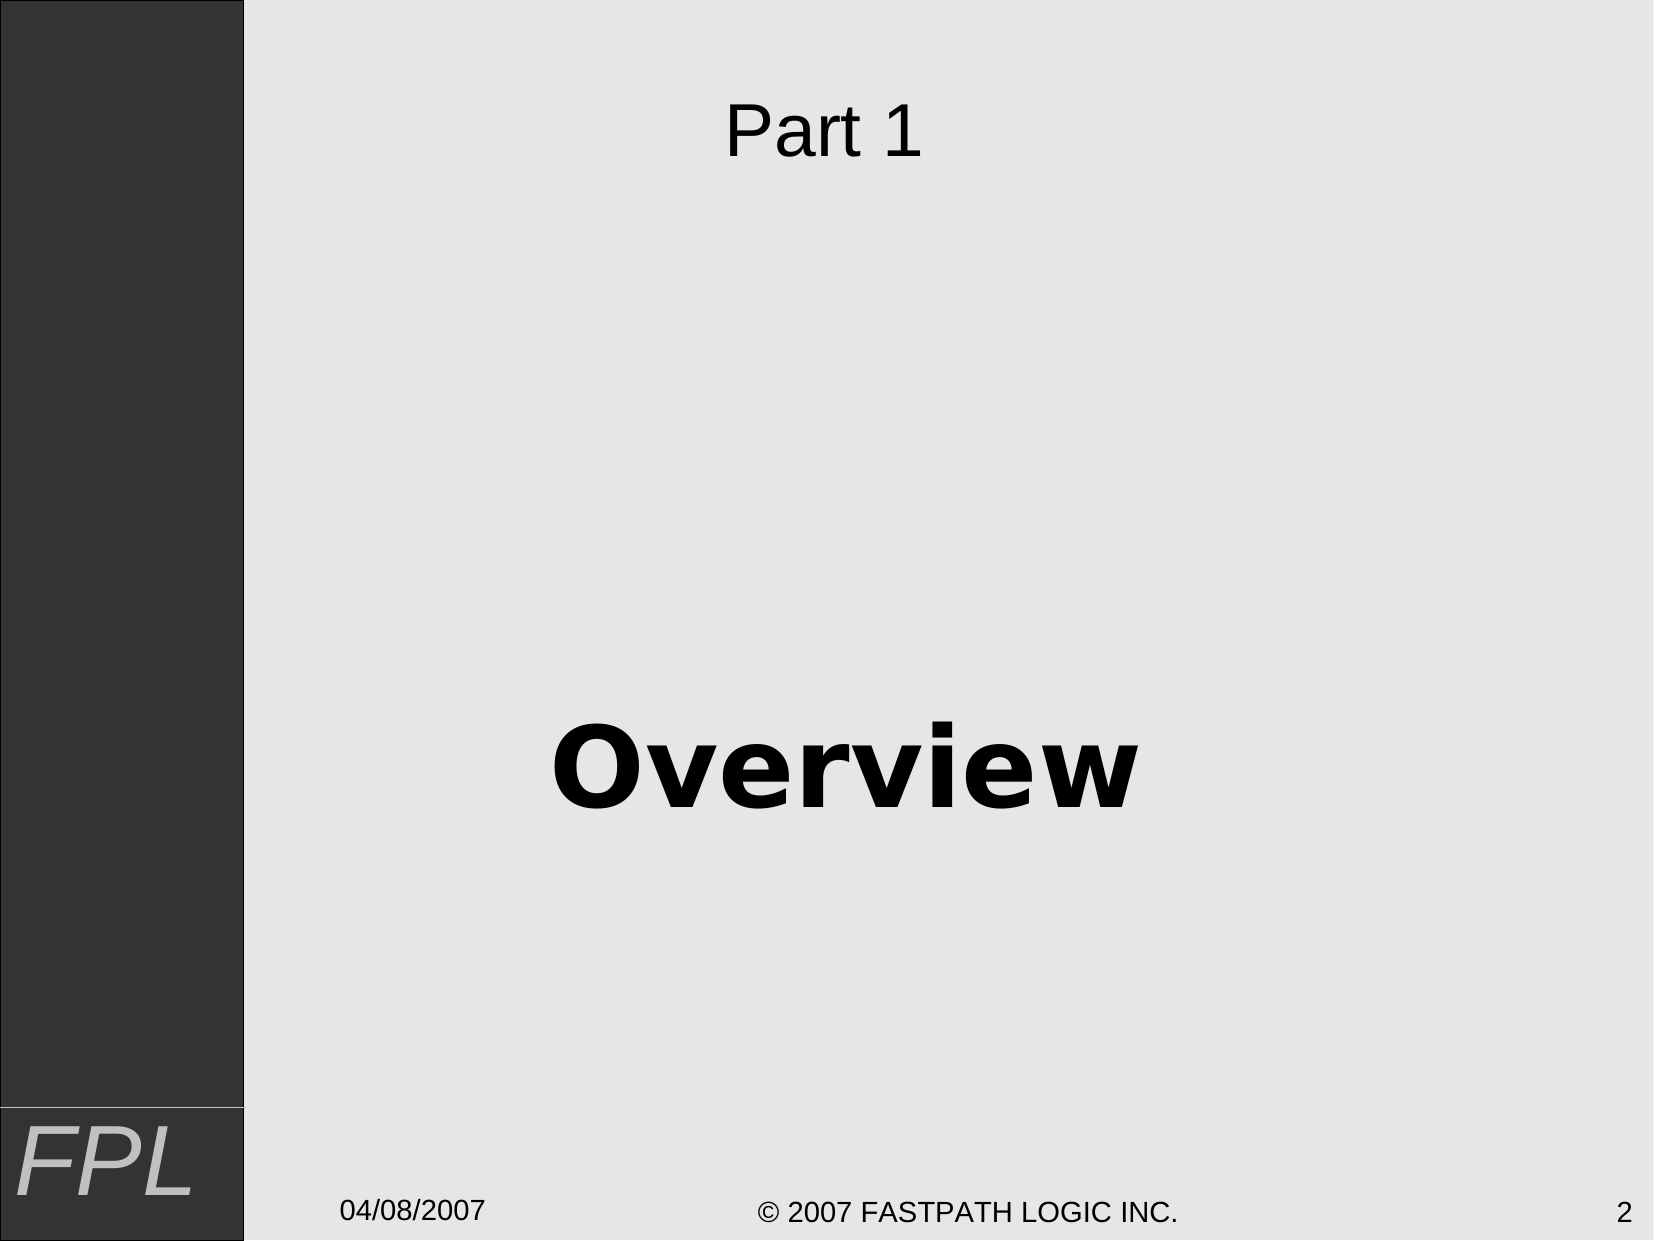

# Part 1
Overview
04/08/2007
2
© 2007 FASTPATH LOGIC INC.